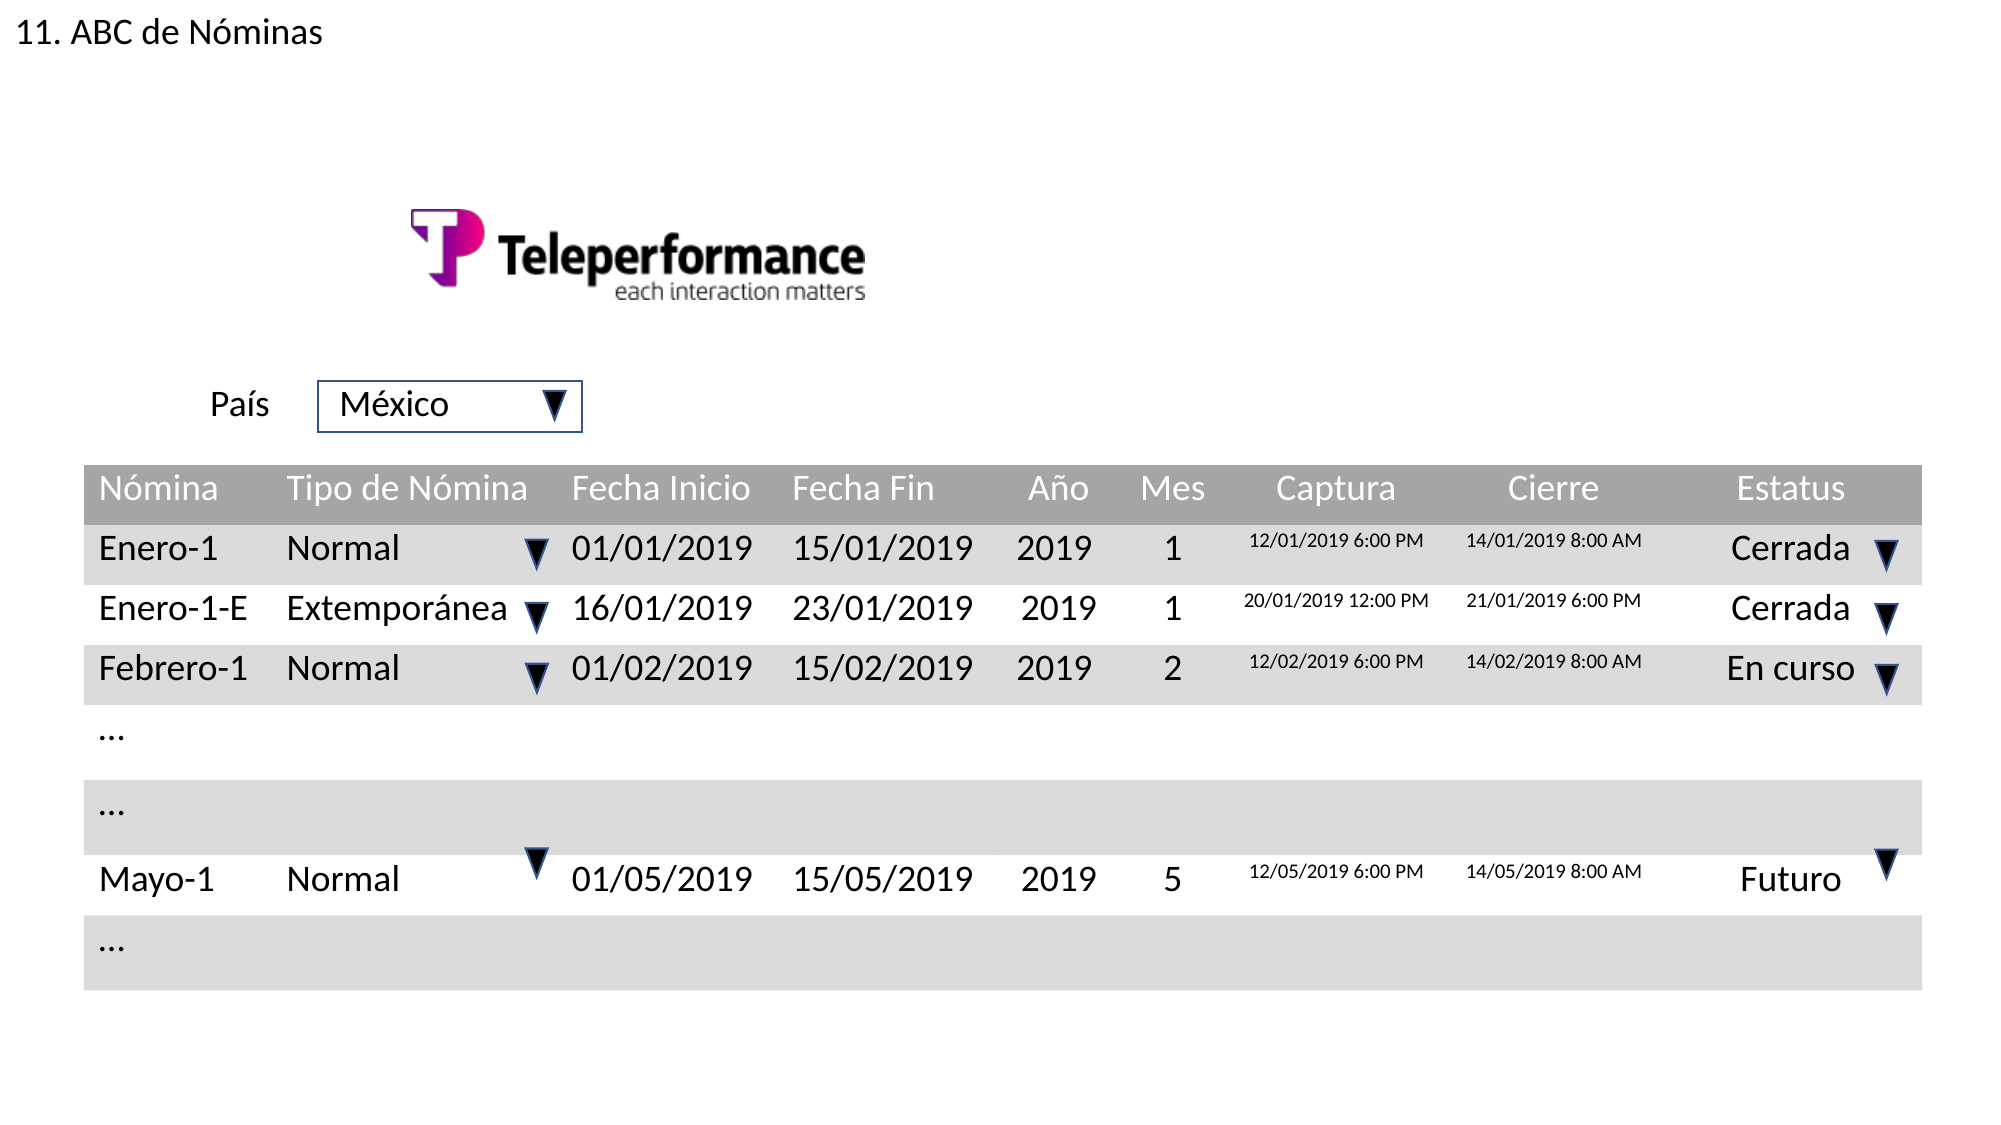

11. ABC de Nóminas
País
México
| Nómina | Tipo de Nómina | Fecha Inicio | Fecha Fin | Año | Mes | Captura | Cierre | Estatus |
| --- | --- | --- | --- | --- | --- | --- | --- | --- |
| Enero-1 | Normal | 01/01/2019 | 15/01/2019 | 2019 | 1 | 12/01/2019 6:00 PM | 14/01/2019 8:00 AM | Cerrada |
| Enero-1-E | Extemporánea | 16/01/2019 | 23/01/2019 | 2019 | 1 | 20/01/2019 12:00 PM | 21/01/2019 6:00 PM | Cerrada |
| Febrero-1 | Normal | 01/02/2019 | 15/02/2019 | 2019 | 2 | 12/02/2019 6:00 PM | 14/02/2019 8:00 AM | En curso |
| … | | | | | | | | |
| … | | | | | | | | |
| Mayo-1 | Normal | 01/05/2019 | 15/05/2019 | 2019 | 5 | 12/05/2019 6:00 PM | 14/05/2019 8:00 AM | Futuro |
| … | | | | | | | | |